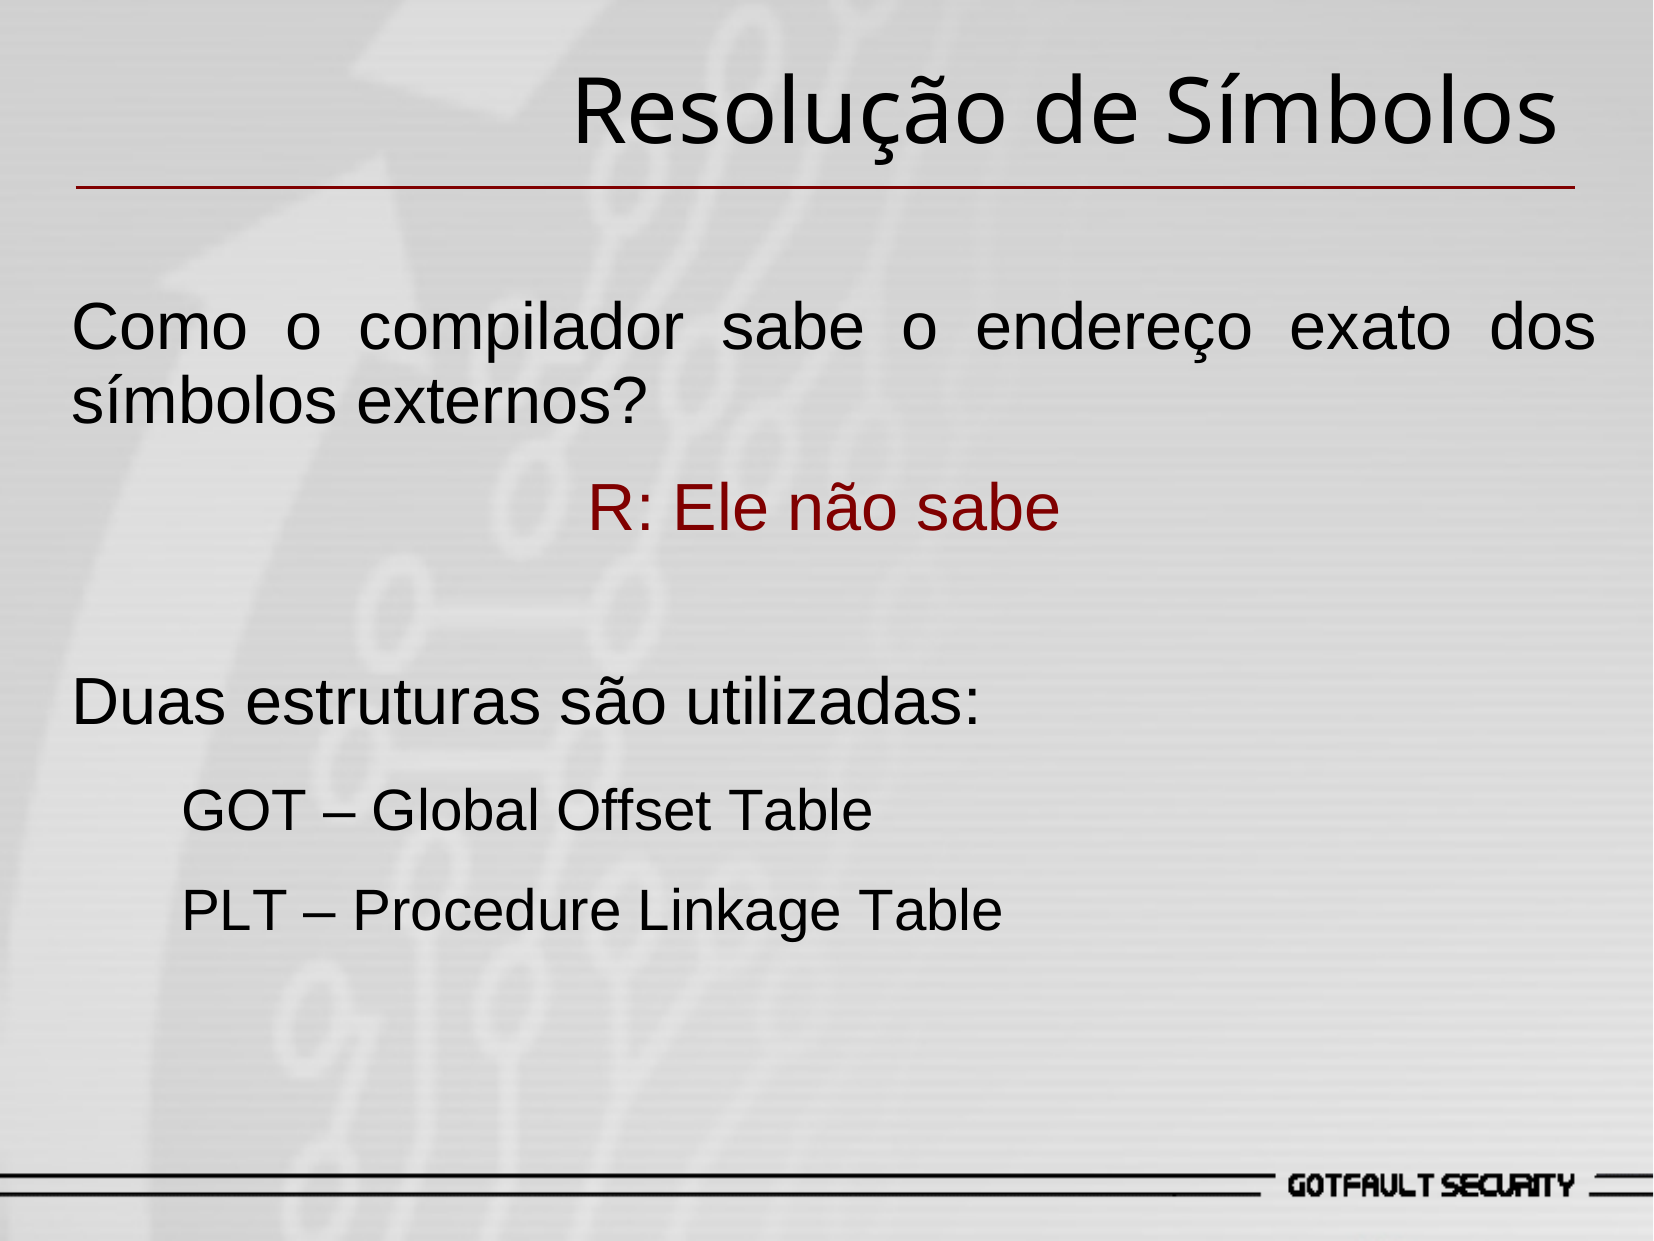

Resolução de Símbolos
Como o compilador sabe o endereço exato dos símbolos externos?
R: Ele não sabe
Duas estruturas são utilizadas:
 GOT – Global Offset Table
 PLT – Procedure Linkage Table